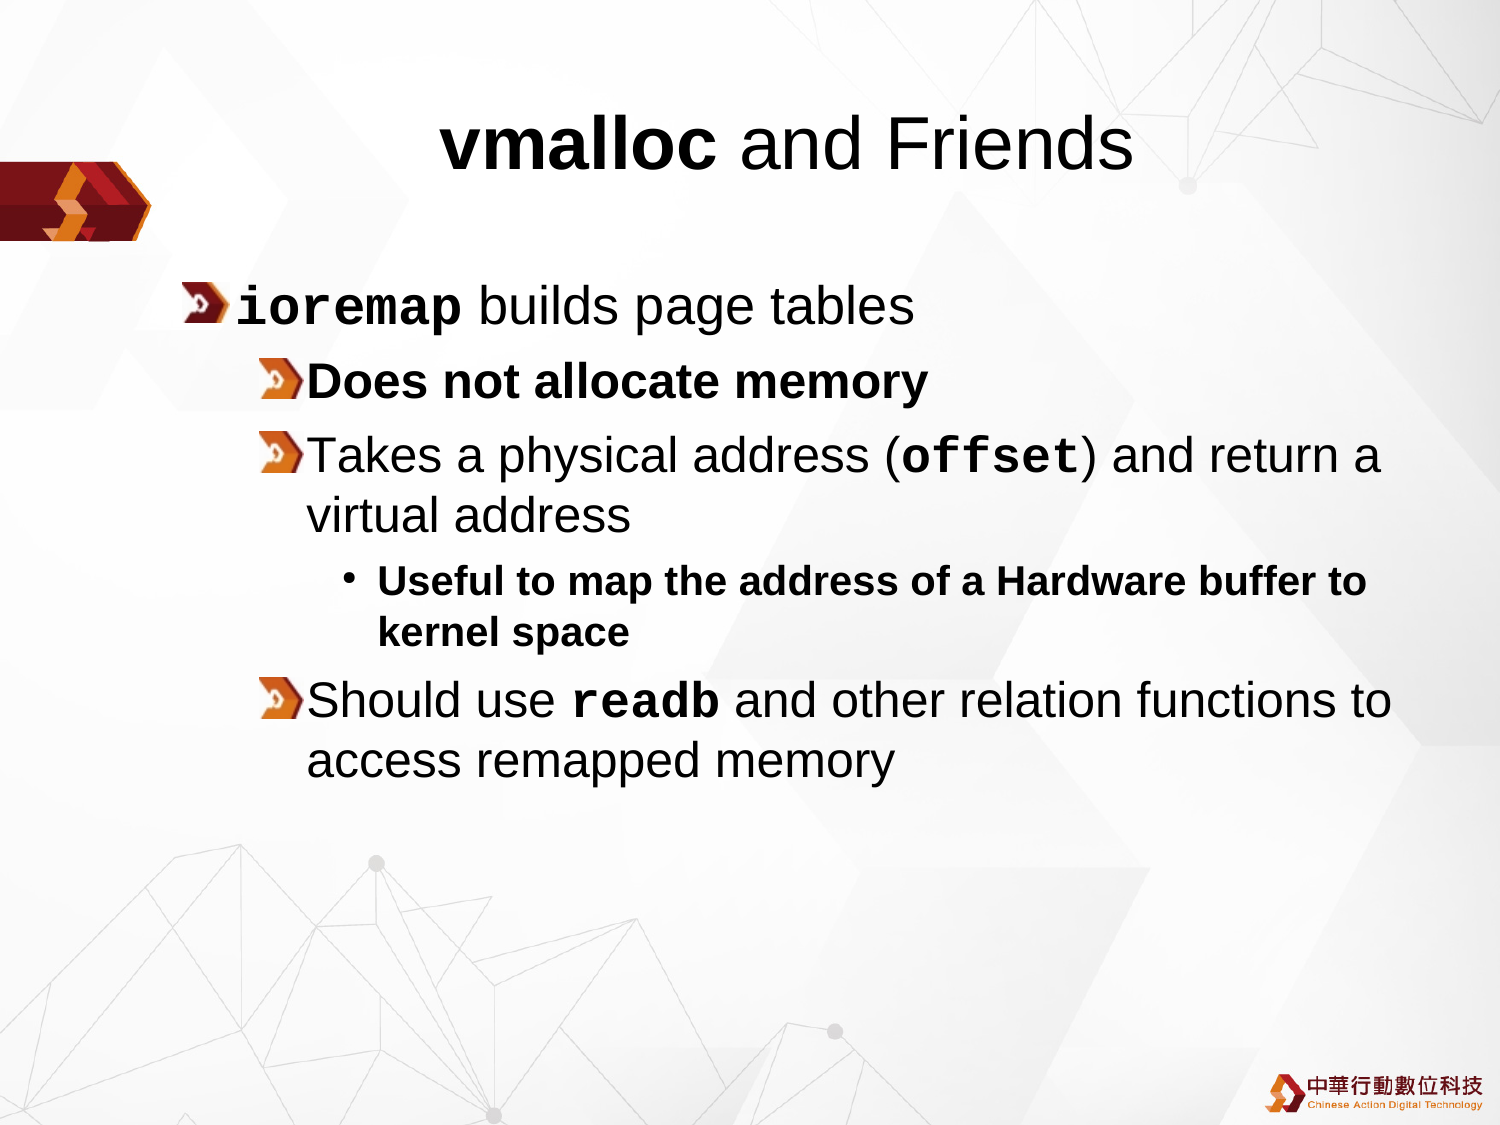

# vmalloc and Friends
ioremap builds page tables
Does not allocate memory
Takes a physical address (offset) and return a virtual address
Useful to map the address of a Hardware buffer to kernel space
Should use readb and other relation functions to access remapped memory